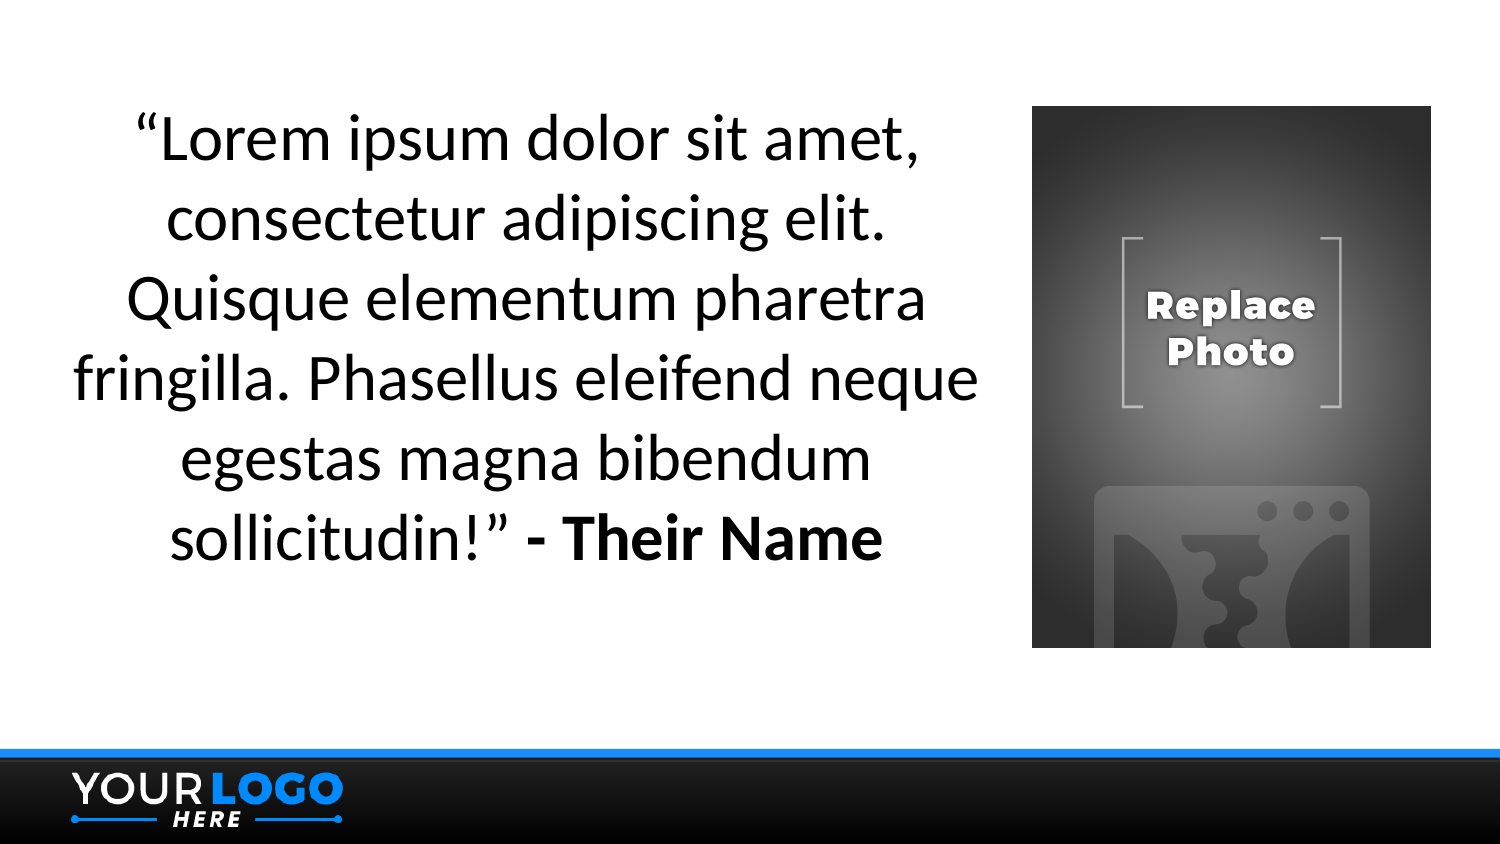

“Lorem ipsum dolor sit amet, consectetur adipiscing elit. Quisque elementum pharetra fringilla. Phasellus eleifend neque egestas magna bibendum sollicitudin!” - Their Name